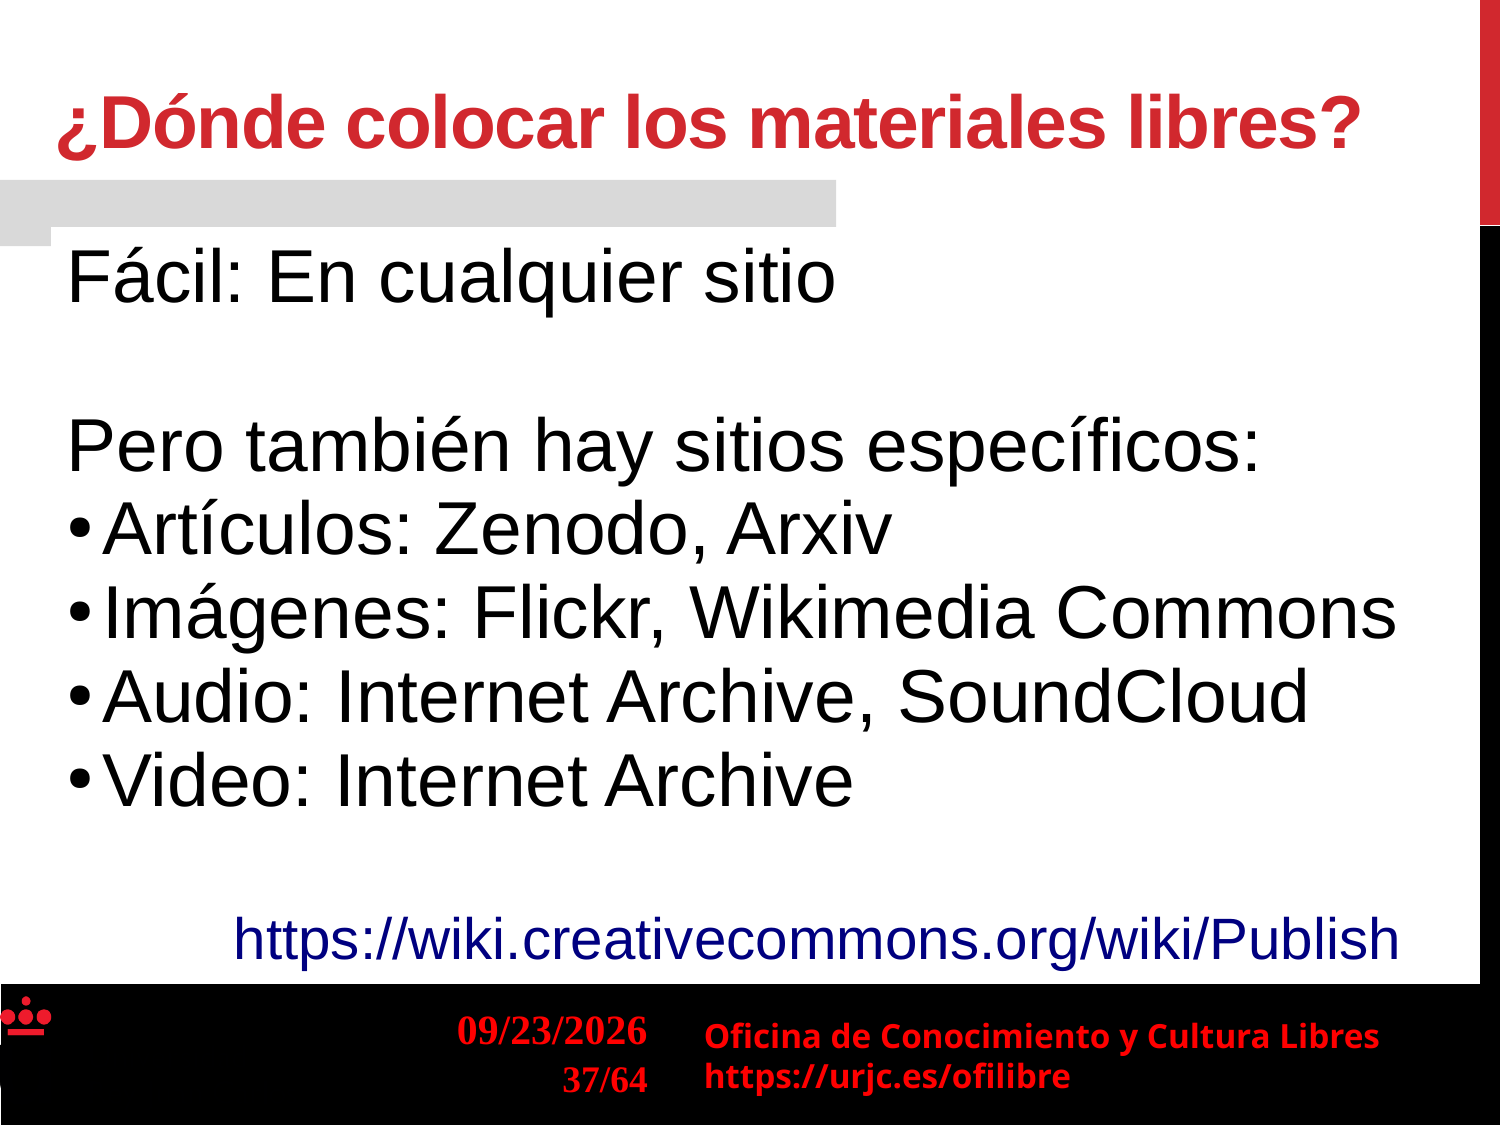

#
¿Dónde colocar los materiales libres?
Fácil: En cualquier sitio
Pero también hay sitios específicos:
Artículos: Zenodo, Arxiv
Imágenes: Flickr, Wikimedia Commons
Audio: Internet Archive, SoundCloud
Video: Internet Archive
https://wiki.creativecommons.org/wiki/Publish